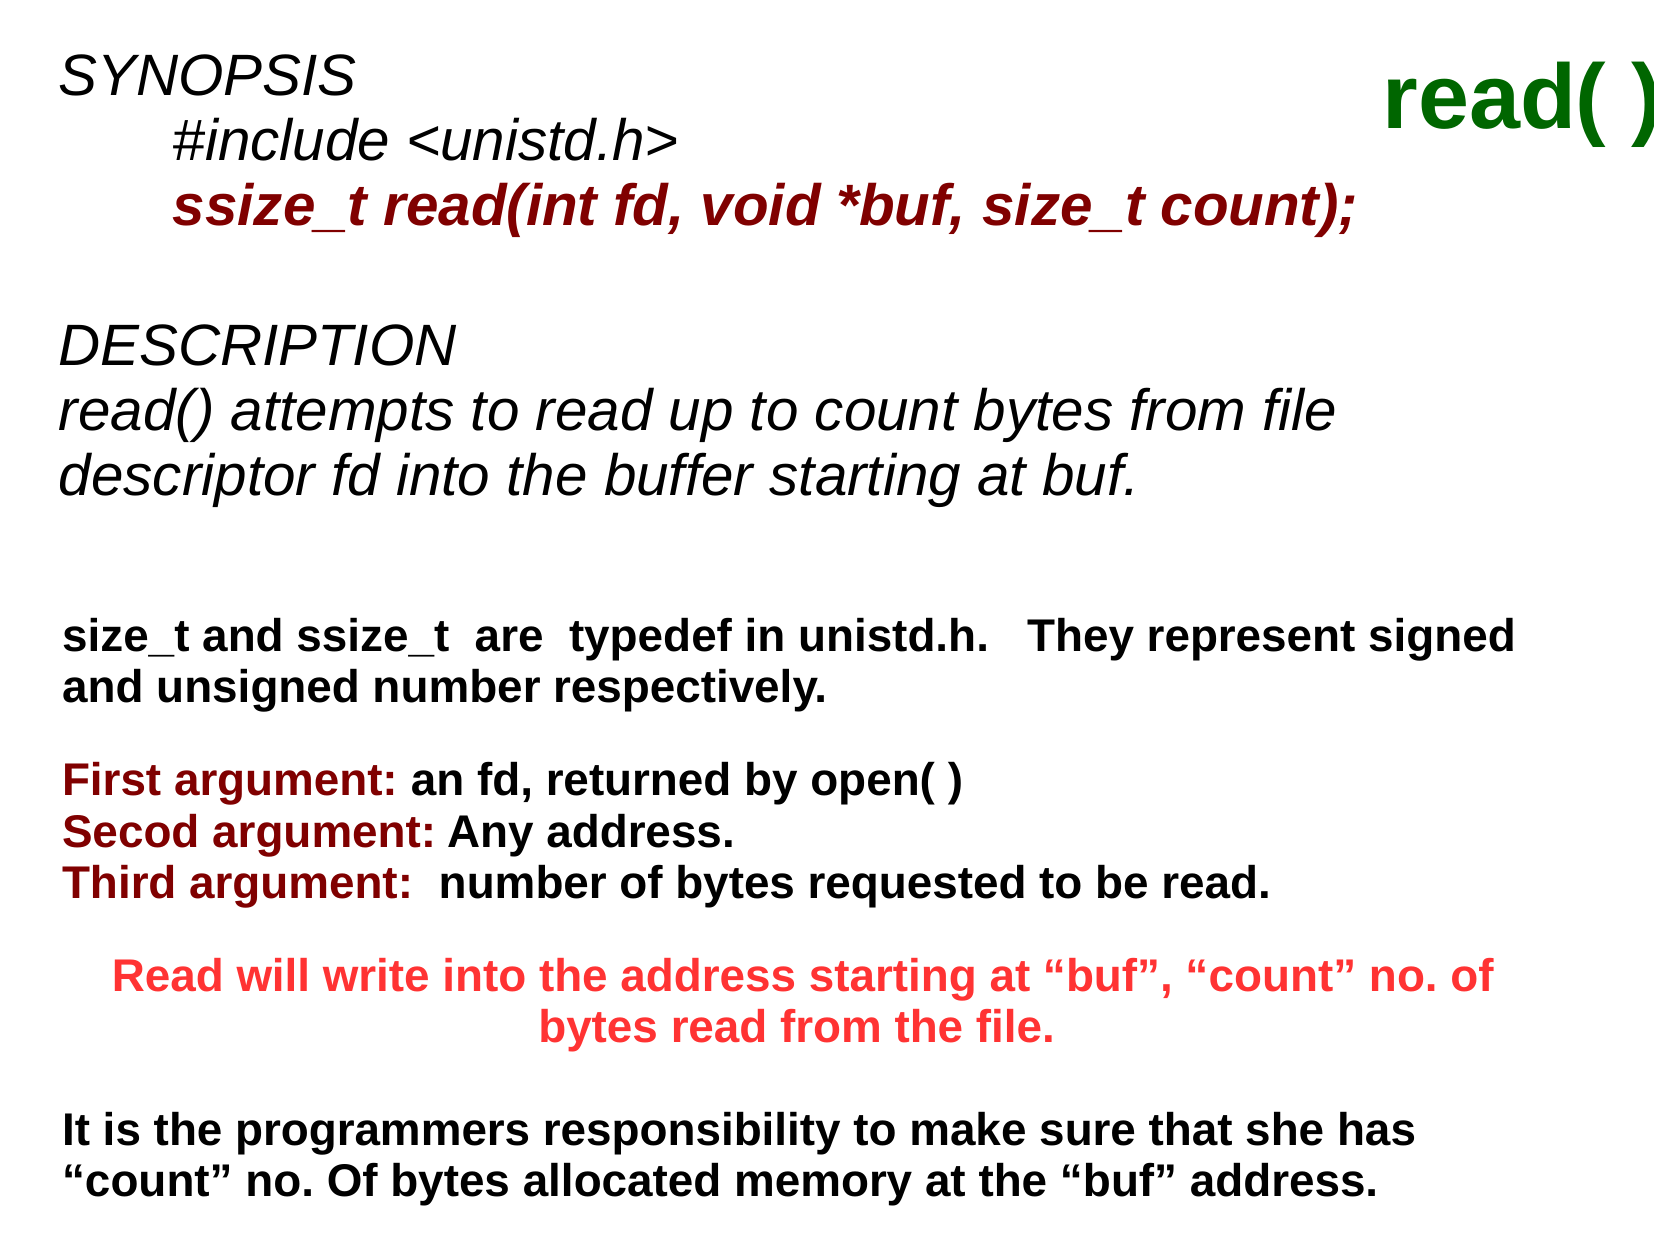

# read( )
SYNOPSIS
 #include <unistd.h>
 ssize_t read(int fd, void *buf, size_t count);
DESCRIPTION
read() attempts to read up to count bytes from file descriptor fd into the buffer starting at buf.
size_t and ssize_t are typedef in unistd.h. They represent signed and unsigned number respectively.
First argument: an fd, returned by open( )
Secod argument: Any address.
Third argument: number of bytes requested to be read.
Read will write into the address starting at “buf”, “count” no. of bytes read from the file.
It is the programmers responsibility to make sure that she has “count” no. Of bytes allocated memory at the “buf” address.